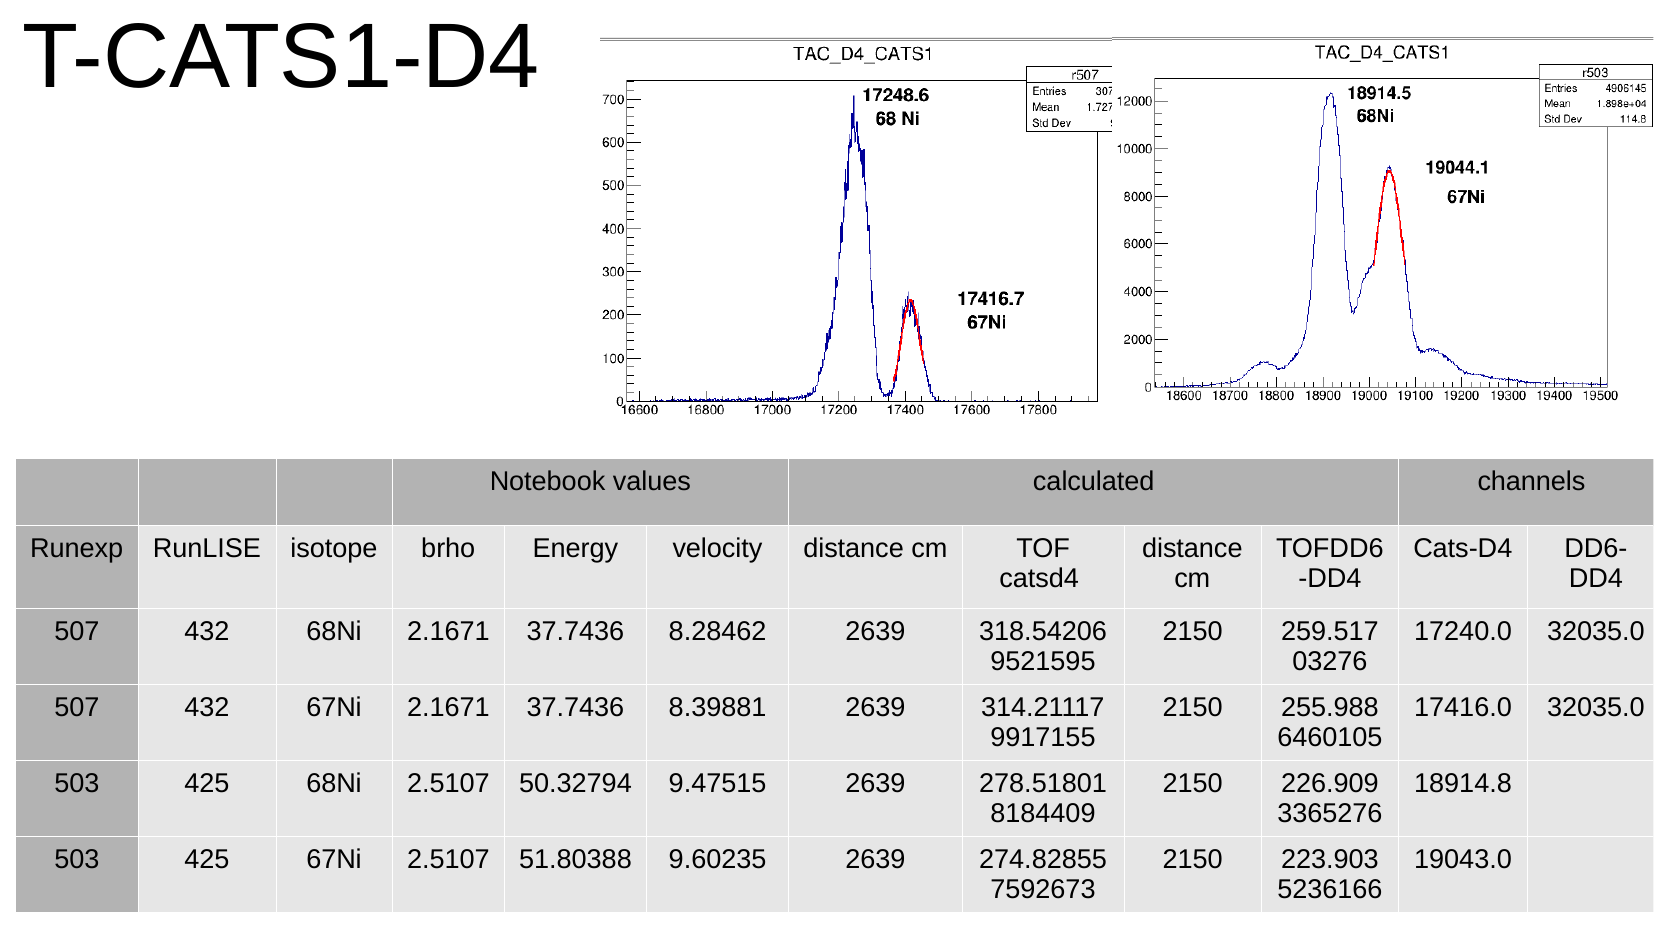

# T-CATS1-D4
| | | | Notebook values | | | calculated | | | | channels | |
| --- | --- | --- | --- | --- | --- | --- | --- | --- | --- | --- | --- |
| Runexp | RunLISE | isotope | brho | Energy | velocity | distance cm | TOF catsd4 | distance cm | TOFDD6-DD4 | Cats-D4 | DD6-DD4 |
| 507 | 432 | 68Ni | 2.1671 | 37.7436 | 8.28462 | 2639 | 318.542069521595 | 2150 | 259.51703276 | 17240.0 | 32035.0 |
| 507 | 432 | 67Ni | 2.1671 | 37.7436 | 8.39881 | 2639 | 314.211179917155 | 2150 | 255.9886460105 | 17416.0 | 32035.0 |
| 503 | 425 | 68Ni | 2.5107 | 50.32794 | 9.47515 | 2639 | 278.518018184409 | 2150 | 226.9093365276 | 18914.8 | |
| 503 | 425 | 67Ni | 2.5107 | 51.80388 | 9.60235 | 2639 | 274.828557592673 | 2150 | 223.9035236166 | 19043.0 | |